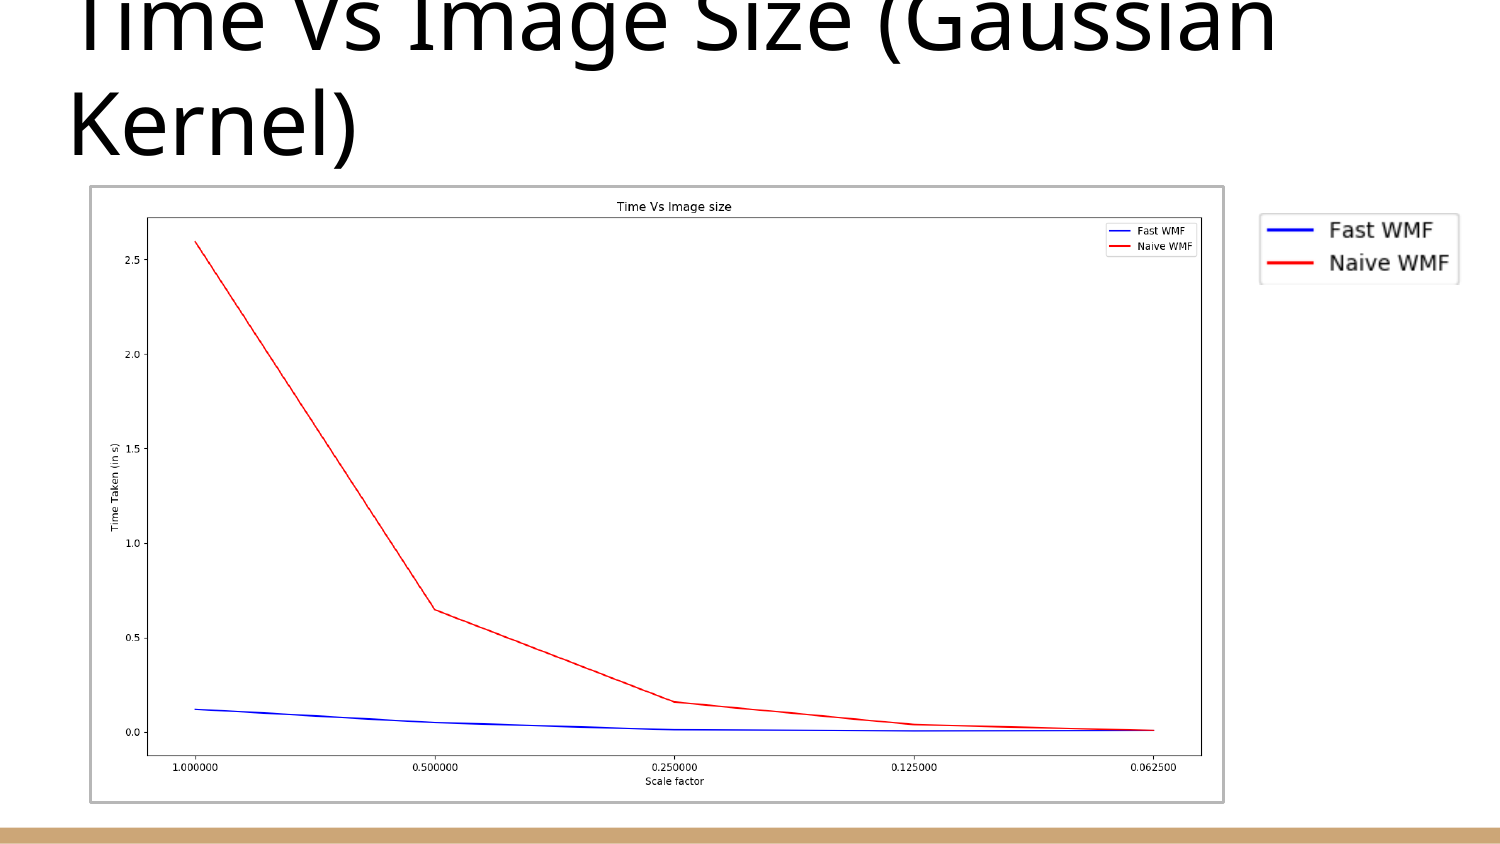

# Time Vs Image Size (Gaussian Kernel)